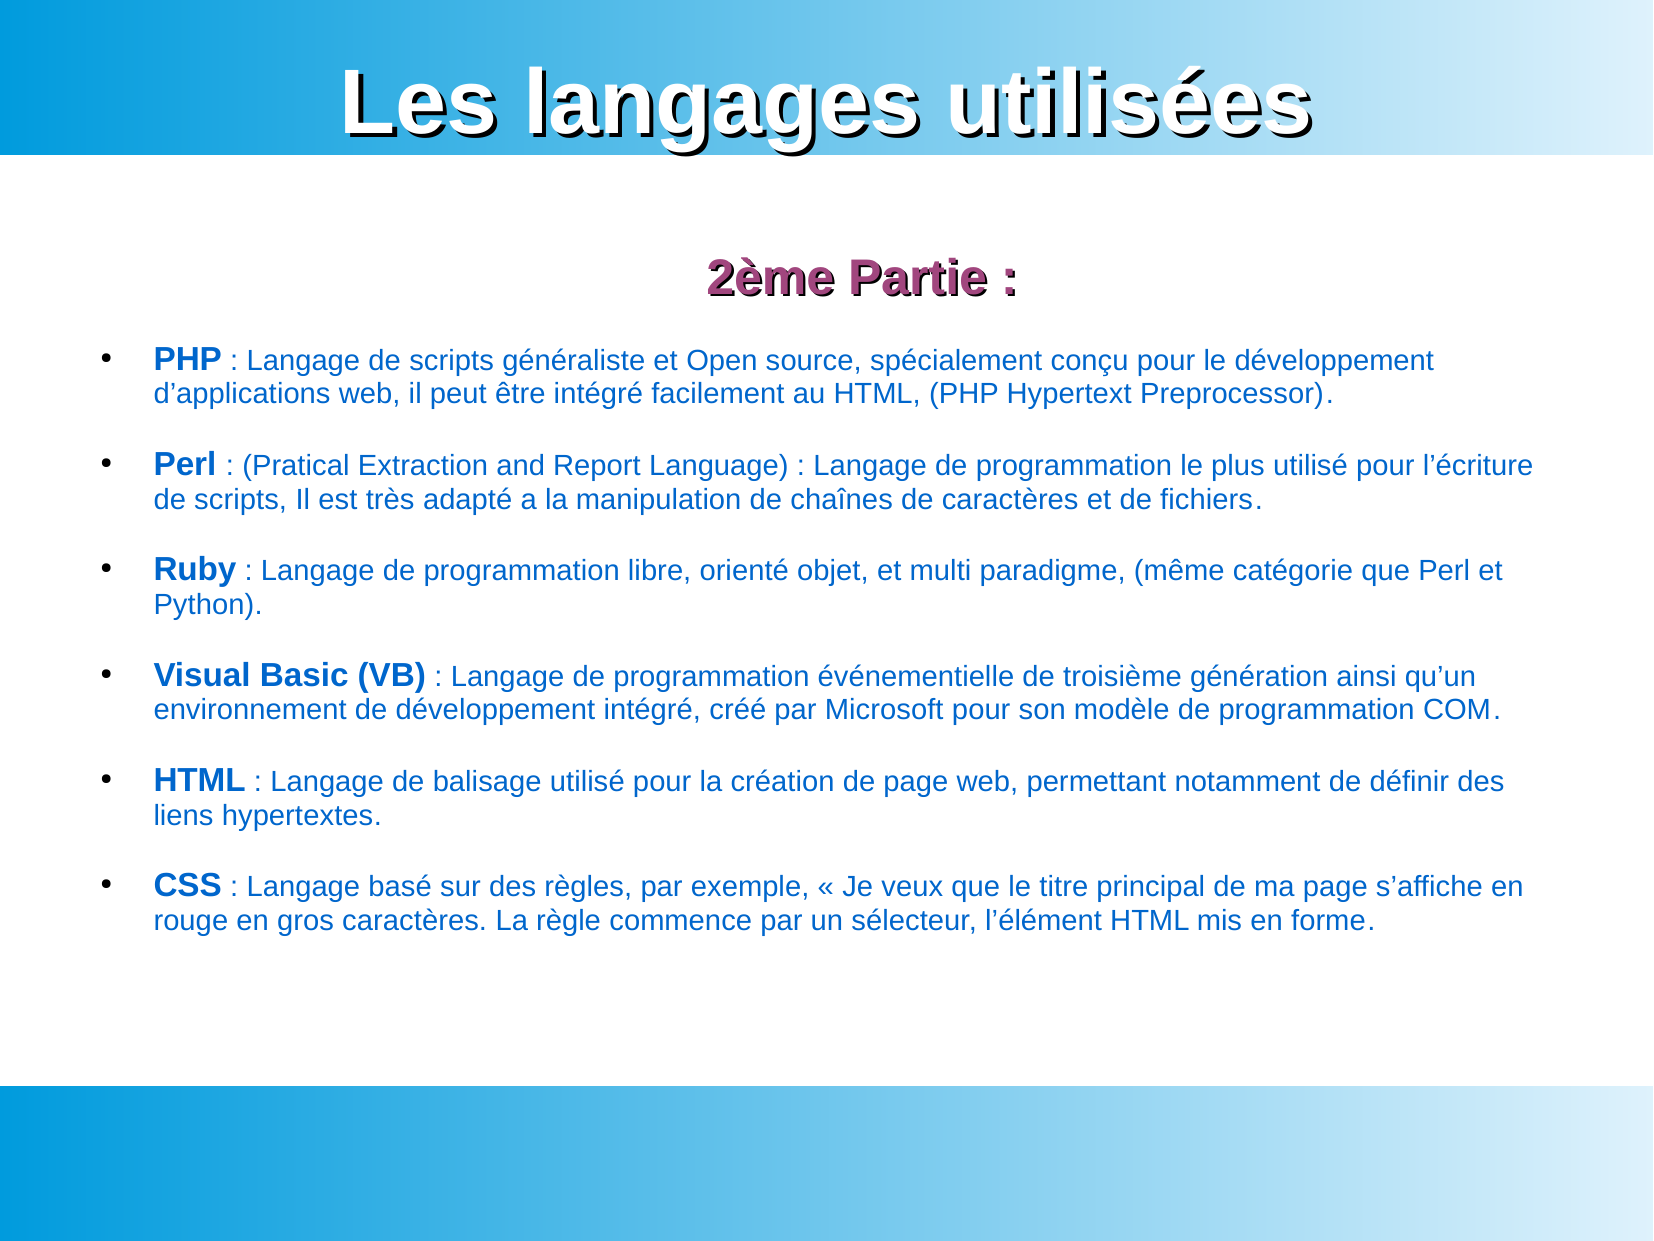

# Les langages utilisées
2ème Partie :
PHP : Langage de scripts généraliste et Open source, spécialement conçu pour le développement d’applications web, il peut être intégré facilement au HTML, (PHP Hypertext Preprocessor).
Perl : (Pratical Extraction and Report Language) : Langage de programmation le plus utilisé pour l’écriture de scripts, Il est très adapté a la manipulation de chaînes de caractères et de fichiers.
Ruby : Langage de programmation libre, orienté objet, et multi paradigme, (même catégorie que Perl et Python).
Visual Basic (VB) : Langage de programmation événementielle de troisième génération ainsi qu’un environnement de développement intégré, créé par Microsoft pour son modèle de programmation COM.
HTML : Langage de balisage utilisé pour la création de page web, permettant notamment de définir des liens hypertextes.
CSS : Langage basé sur des règles, par exemple, « Je veux que le titre principal de ma page s’affiche en rouge en gros caractères. La règle commence par un sélecteur, l’élément HTML mis en forme.